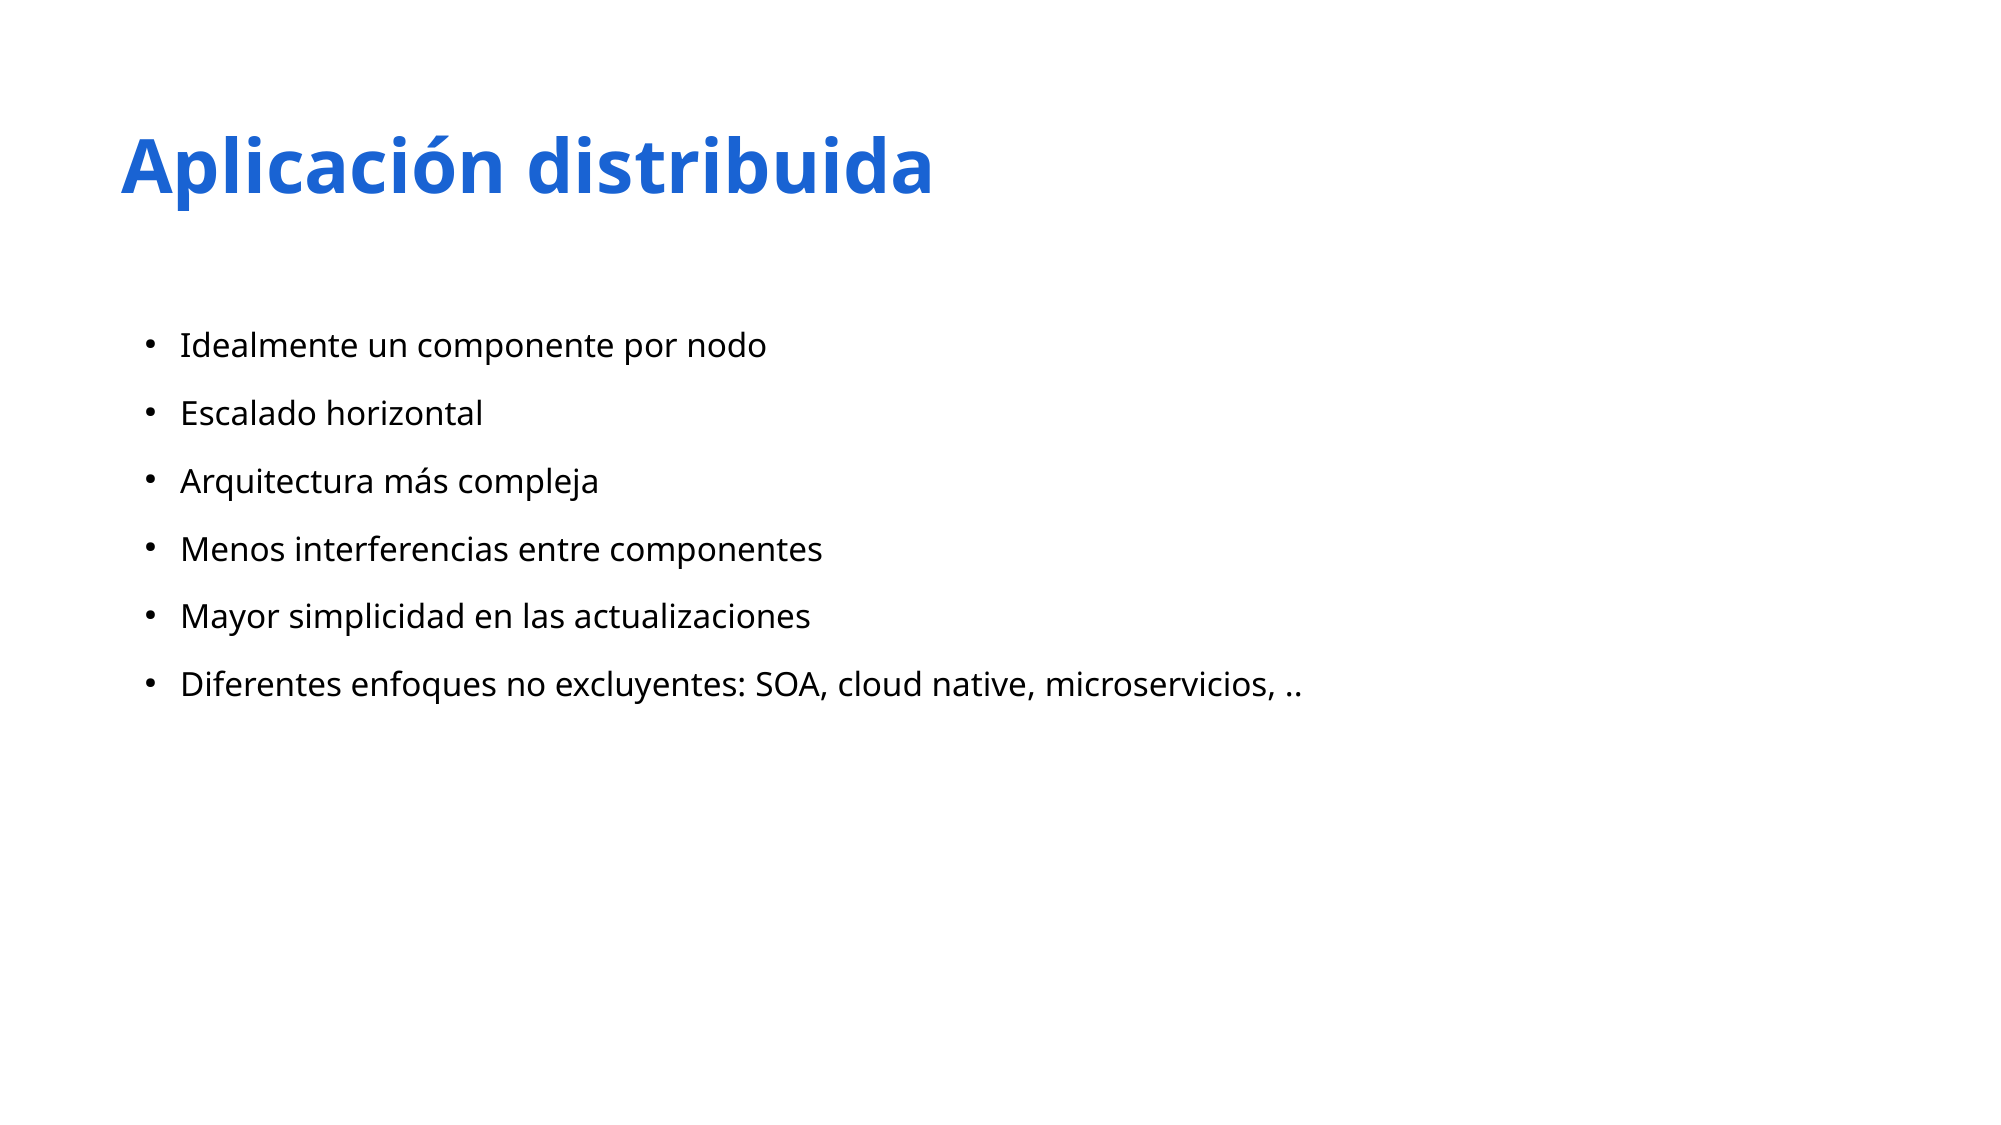

Aplicación distribuida
Idealmente un componente por nodo
Escalado horizontal
Arquitectura más compleja
Menos interferencias entre componentes
Mayor simplicidad en las actualizaciones
Diferentes enfoques no excluyentes: SOA, cloud native, microservicios, ..